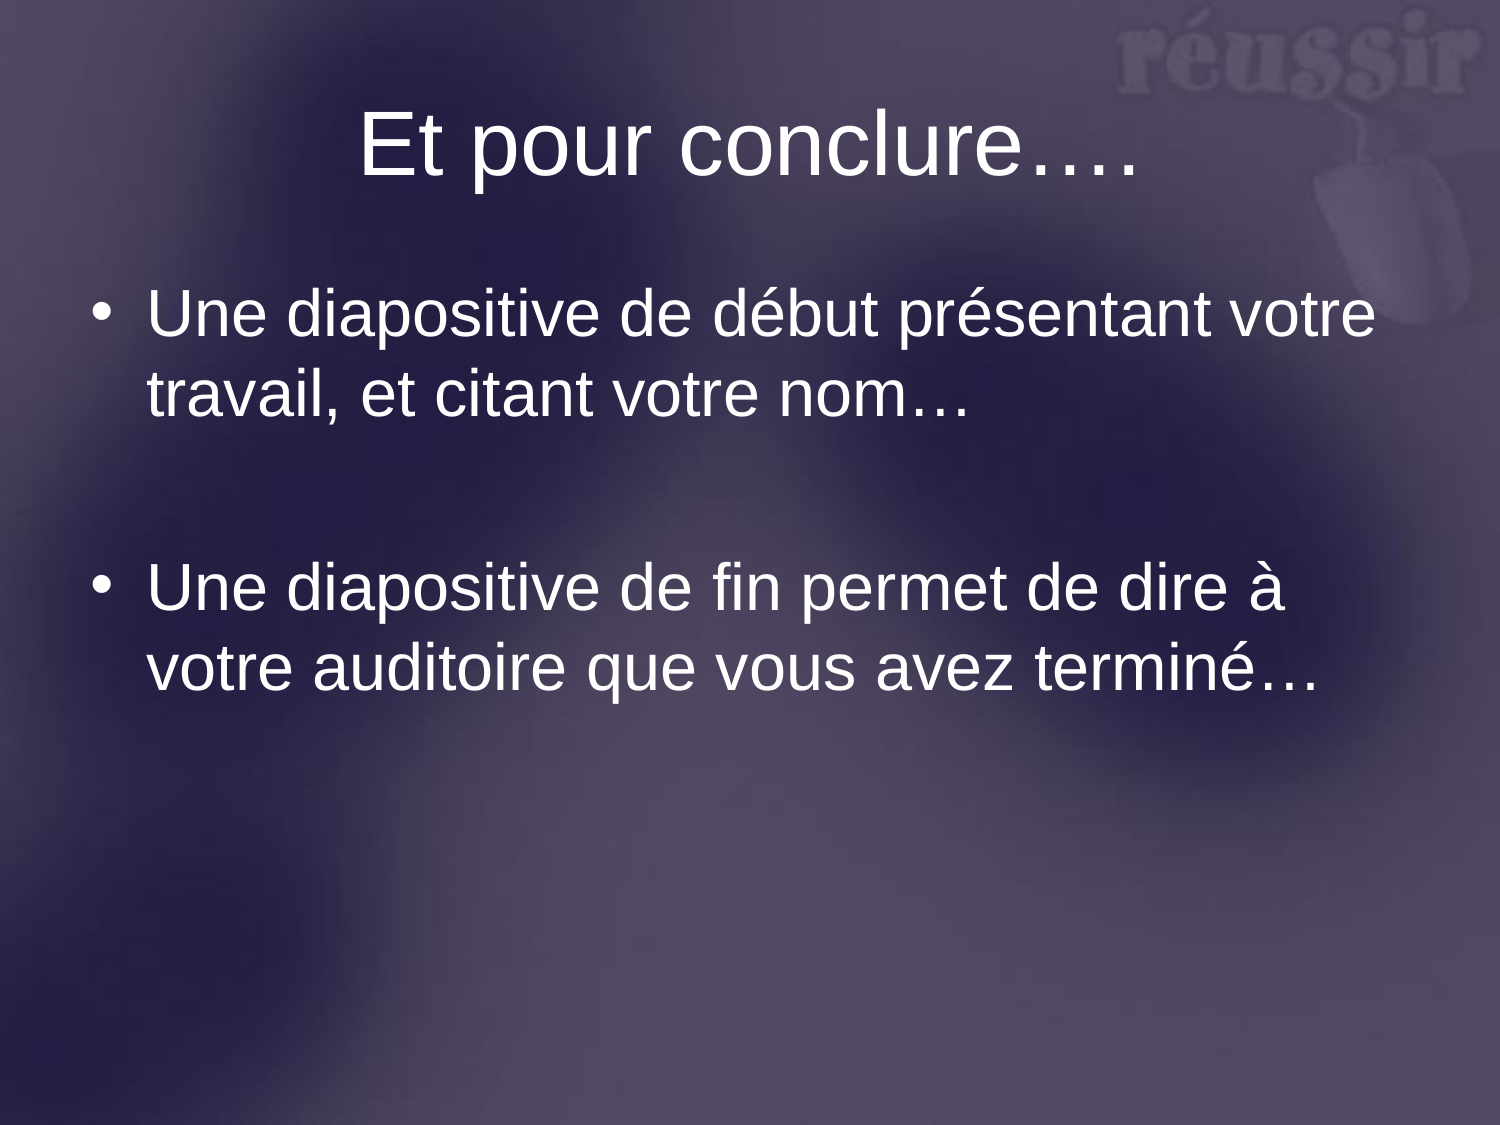

# Et pour conclure….
Une diapositive de début présentant votre travail, et citant votre nom…
Une diapositive de fin permet de dire à votre auditoire que vous avez terminé…